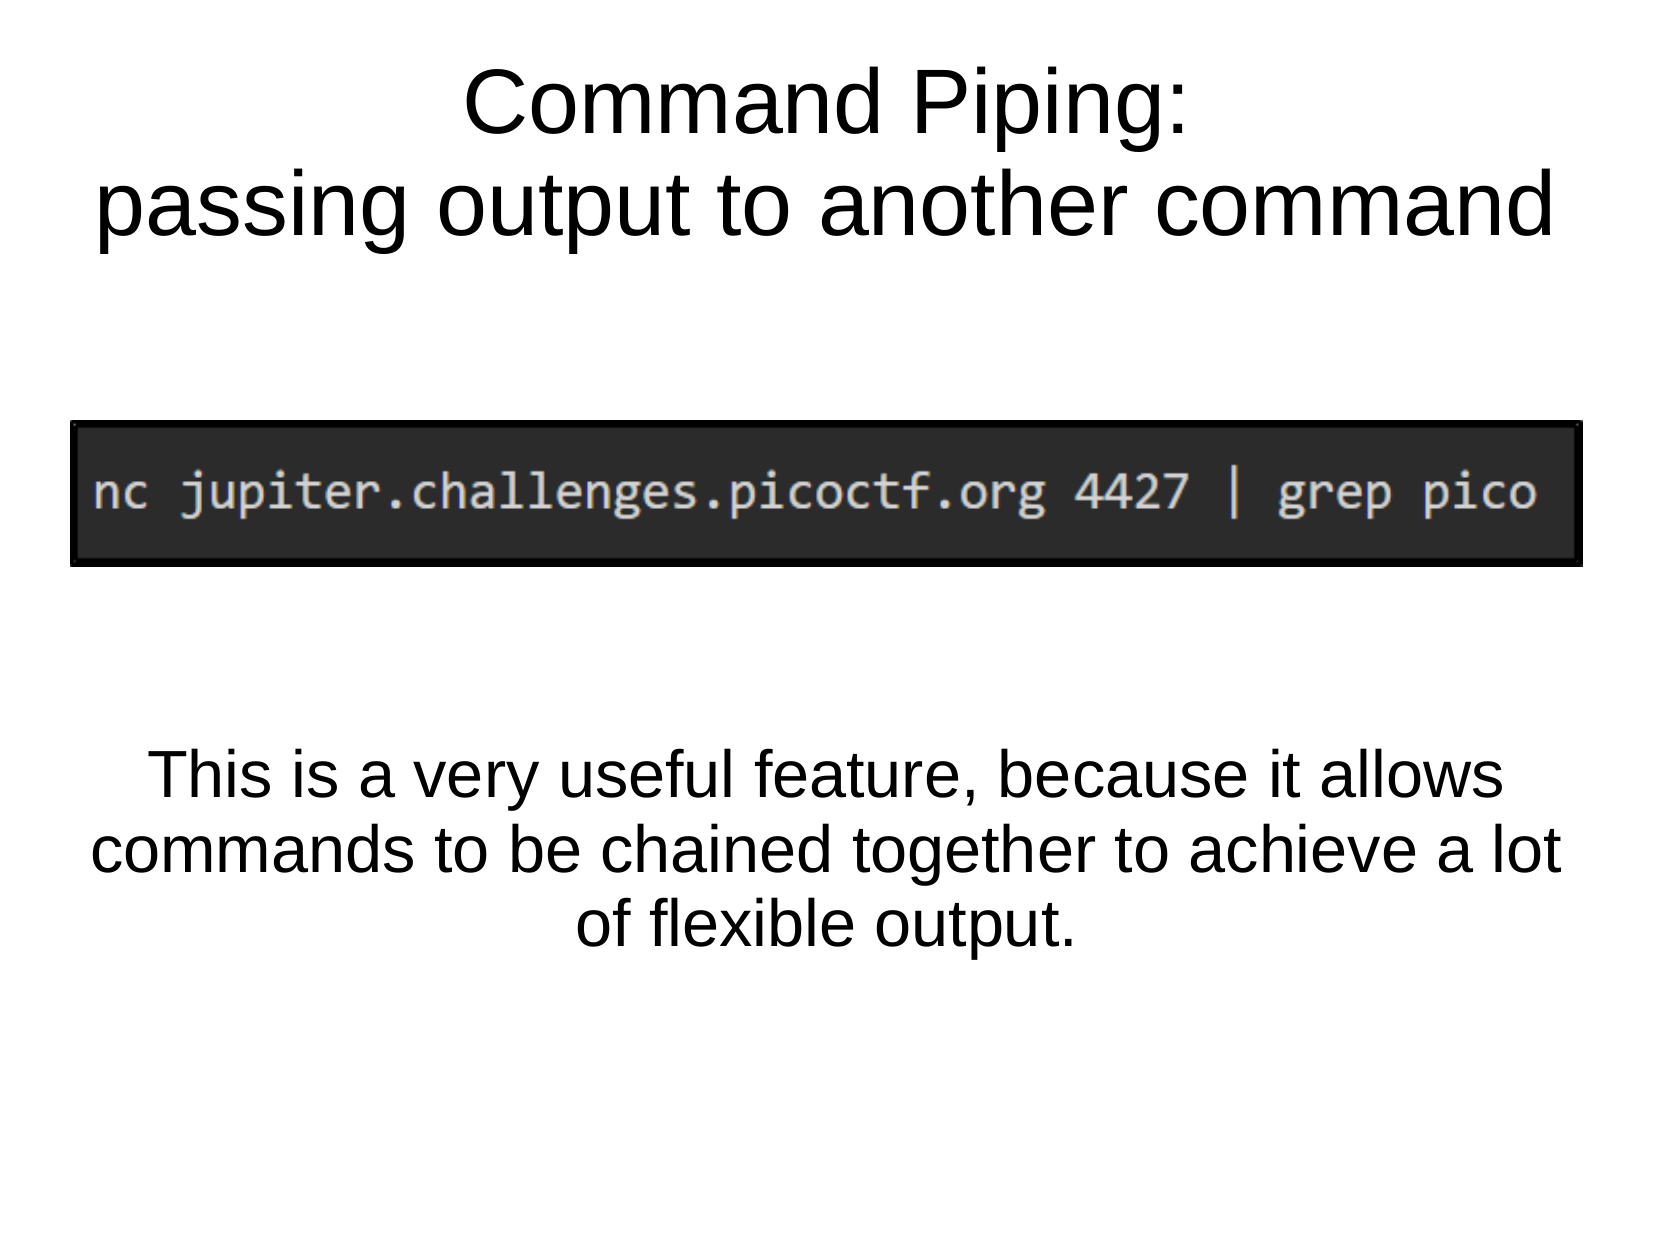

# Command Piping: passing output to another command
This is a very useful feature, because it allows commands to be chained together to achieve a lot of flexible output.